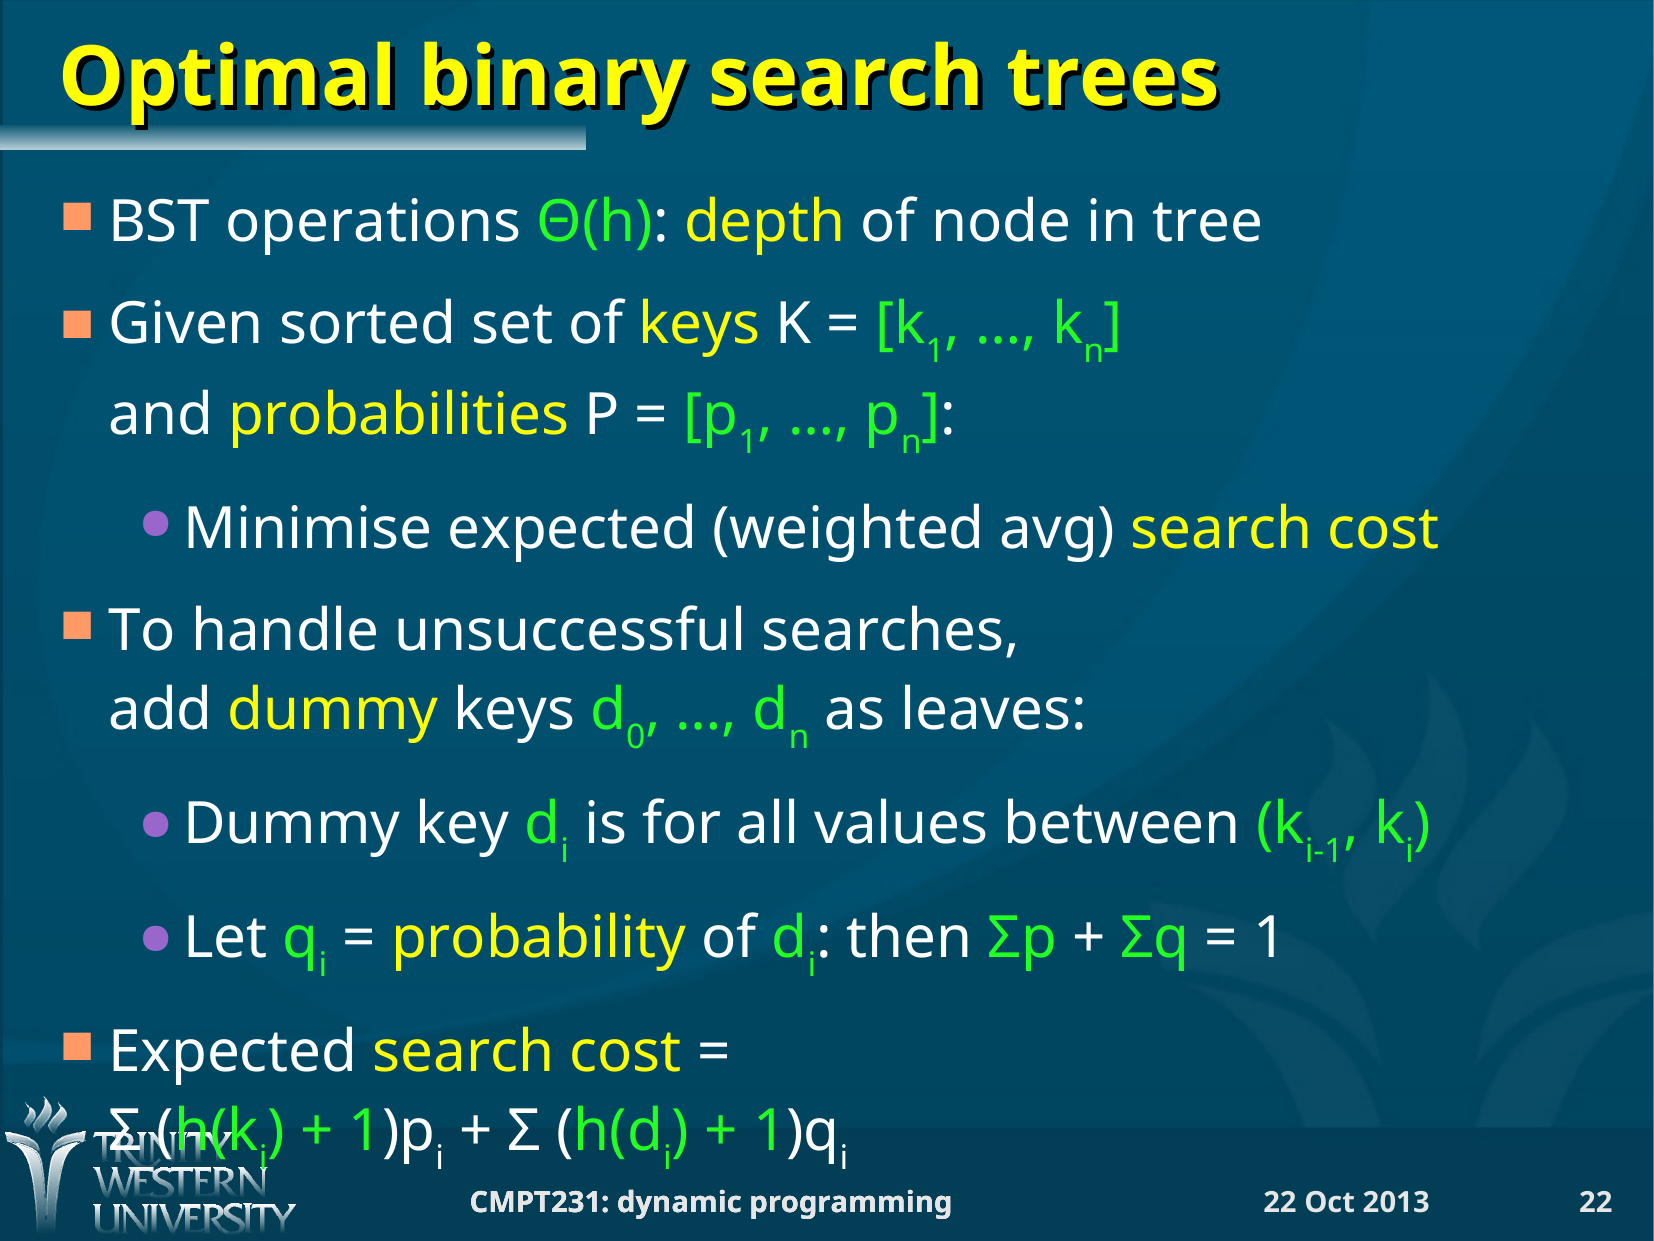

# Optimal binary search trees
BST operations Θ(h): depth of node in tree
Given sorted set of keys K = [k1, …, kn]
and probabilities P = [p1, …, pn]:
Minimise expected (weighted avg) search cost
To handle unsuccessful searches,
add dummy keys d0, …, dn as leaves:
Dummy key di is for all values between (ki-1, ki)
Let qi = probability of di: then Σp + Σq = 1
Expected search cost =
Σ (h(ki) + 1)pi + Σ (h(di) + 1)qi
CMPT231: dynamic programming
22 Oct 2013
22